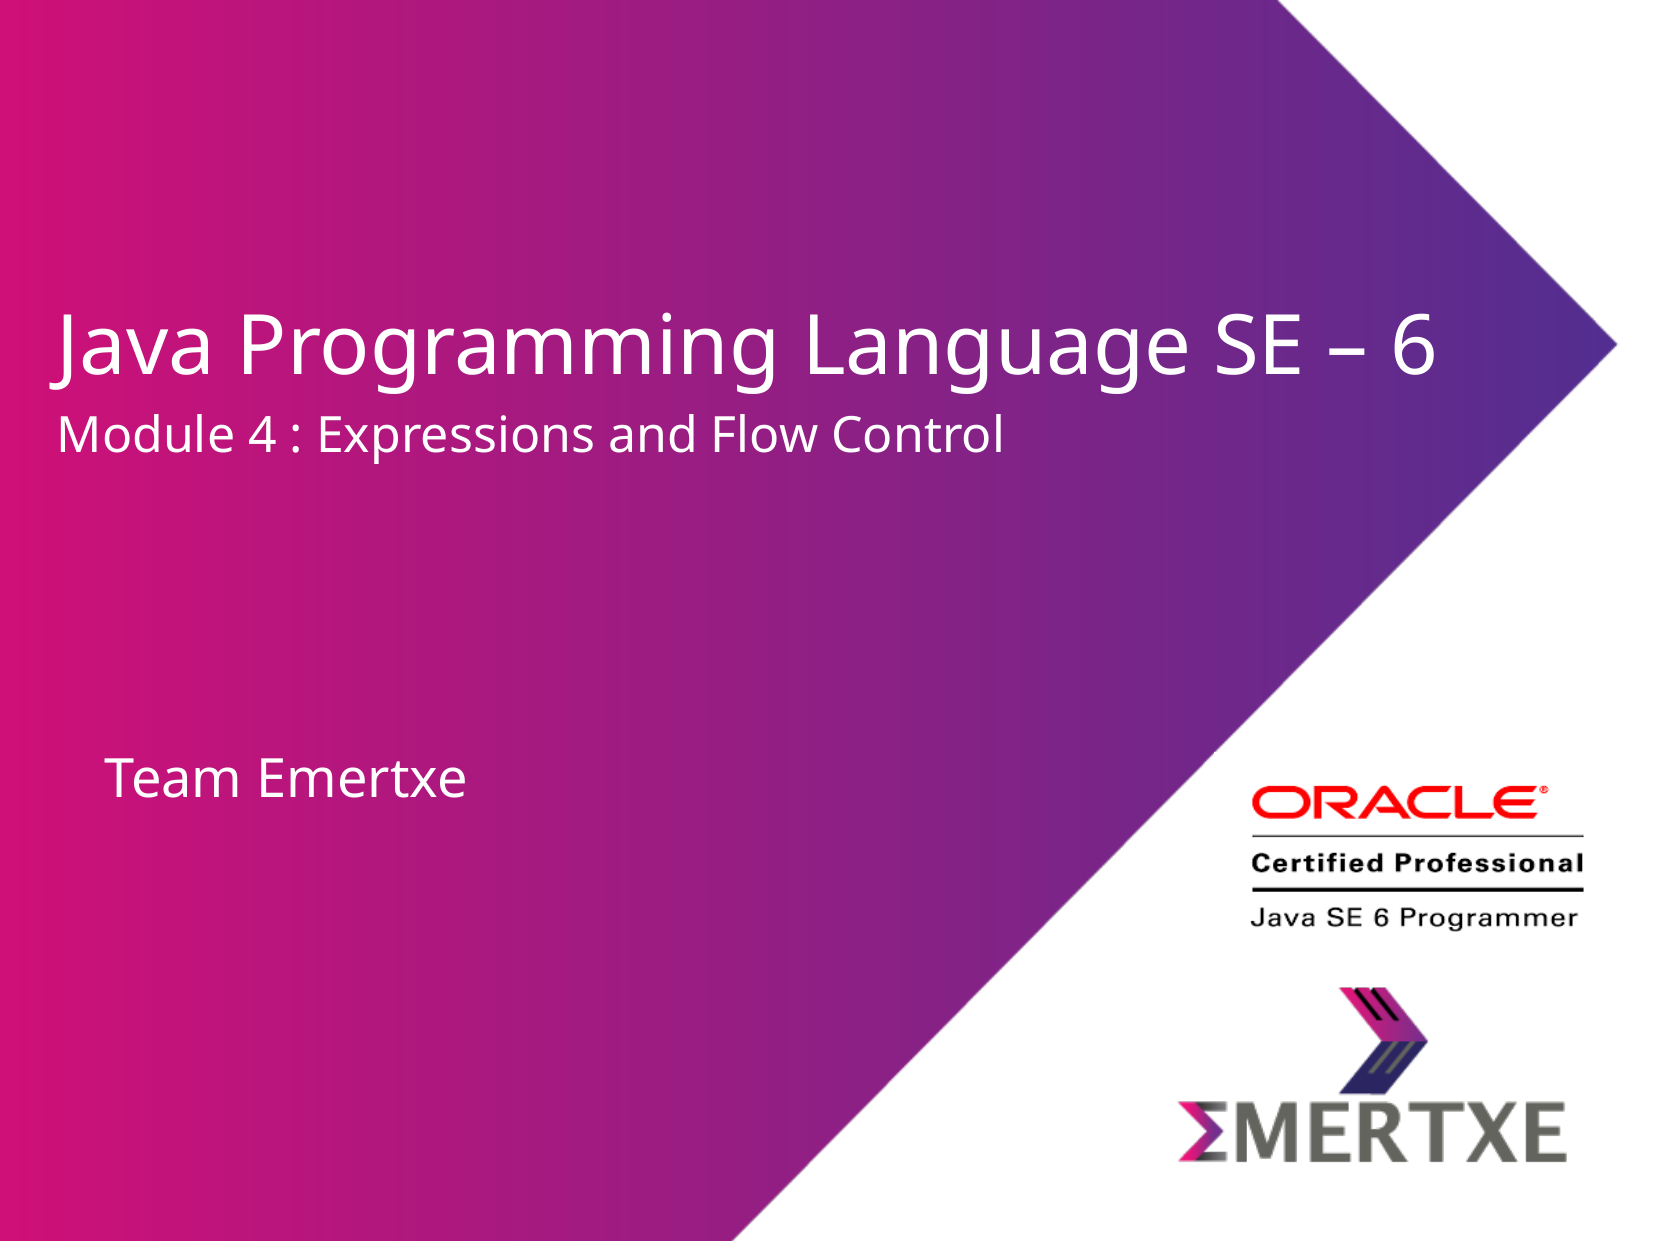

# Java Programming Language SE – 6 Module 4 : Expressions and Flow Control